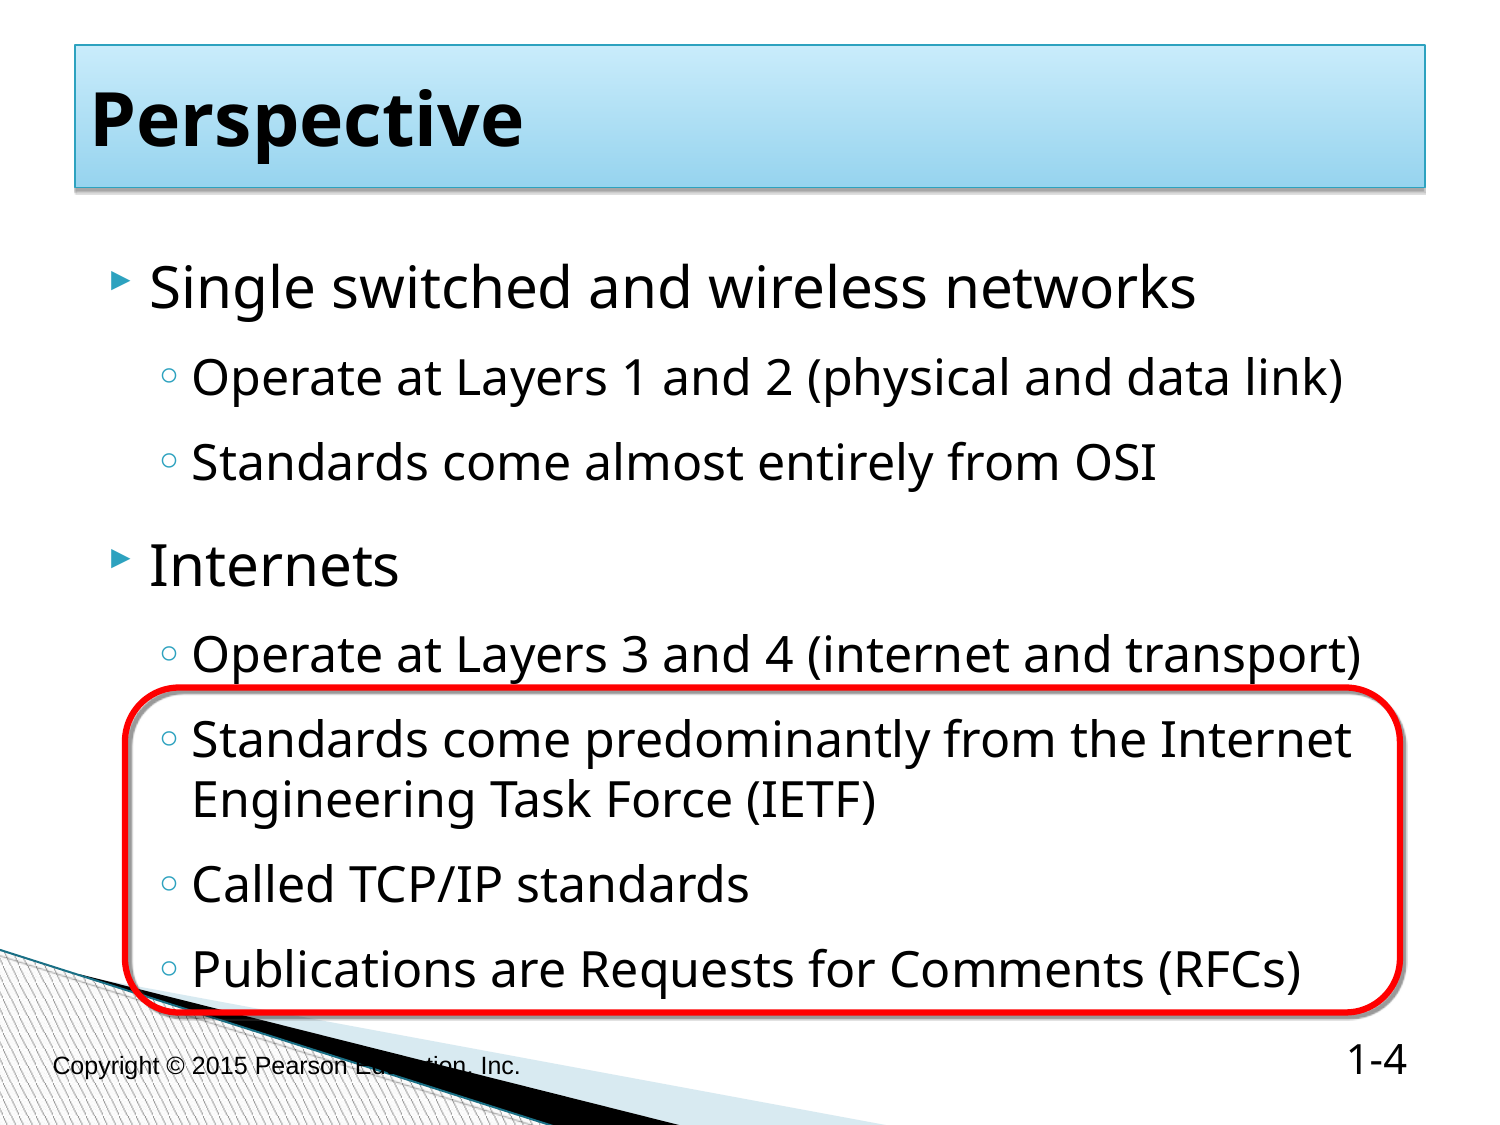

Perspective
# Single switched and wireless networks
Operate at Layers 1 and 2 (physical and data link)
Standards come almost entirely from OSI
Internets
Operate at Layers 3 and 4 (internet and transport)
Standards come predominantly from the Internet Engineering Task Force (IETF)
Called TCP/IP standards
Publications are Requests for Comments (RFCs)
Copyright © 2015 Pearson Education, Inc.